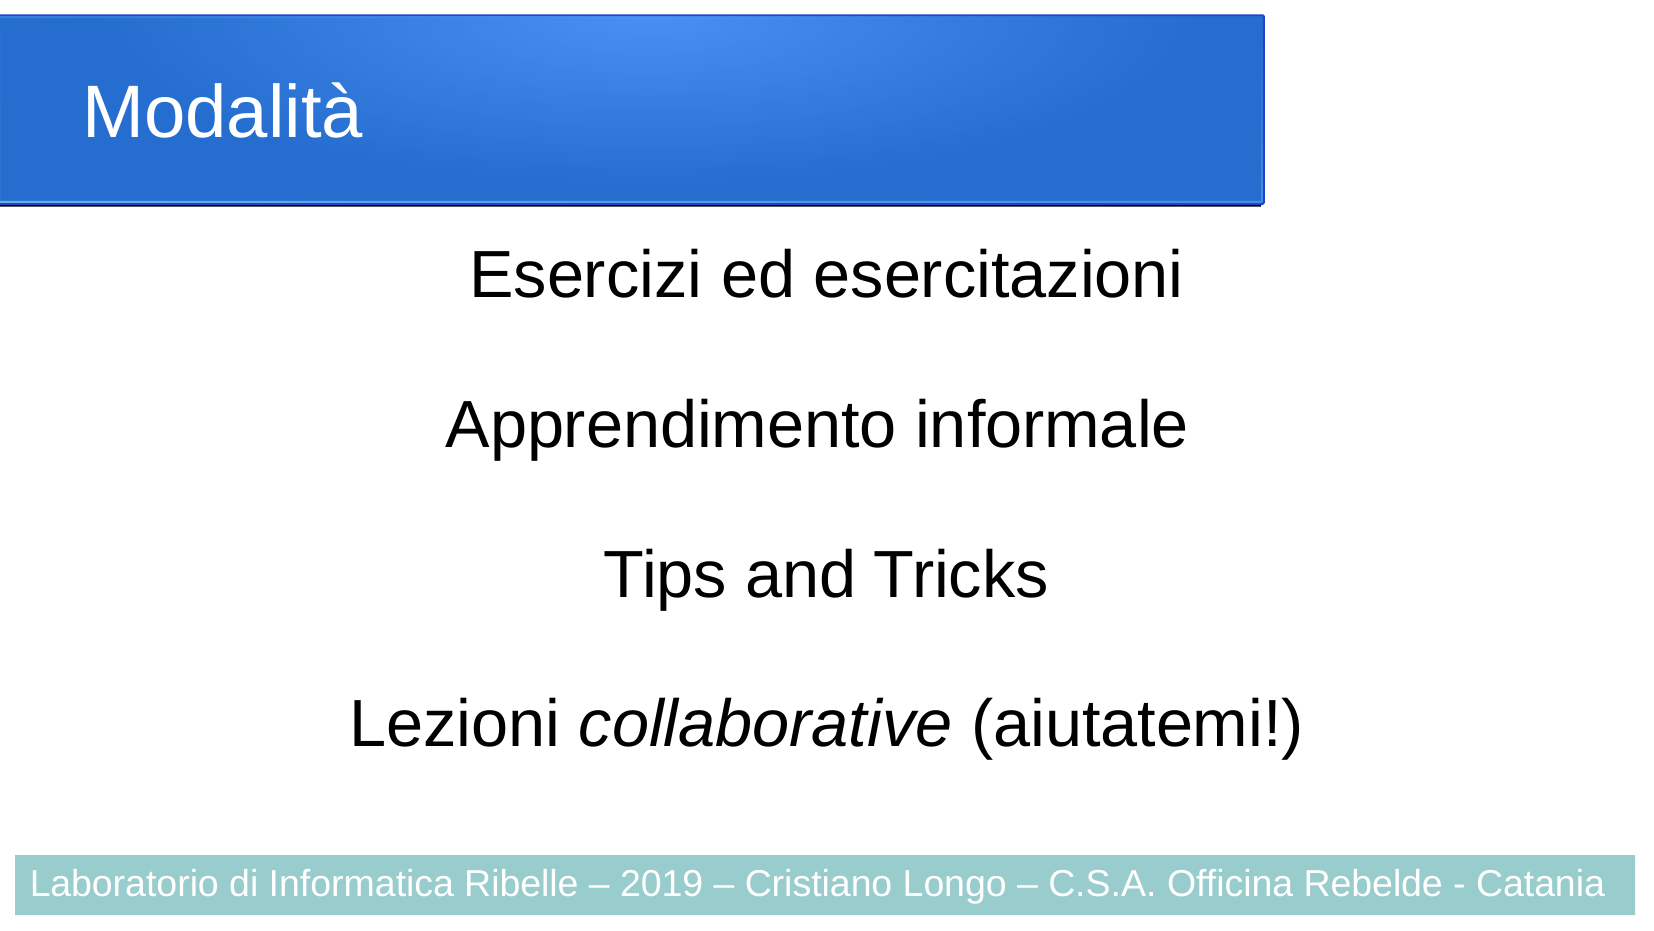

# Modalità
Esercizi ed esercitazioni
Apprendimento informale
Tips and Tricks
Lezioni collaborative (aiutatemi!)
Laboratorio di Informatica Ribelle – 2019 – Cristiano Longo – C.S.A. Officina Rebelde - Catania